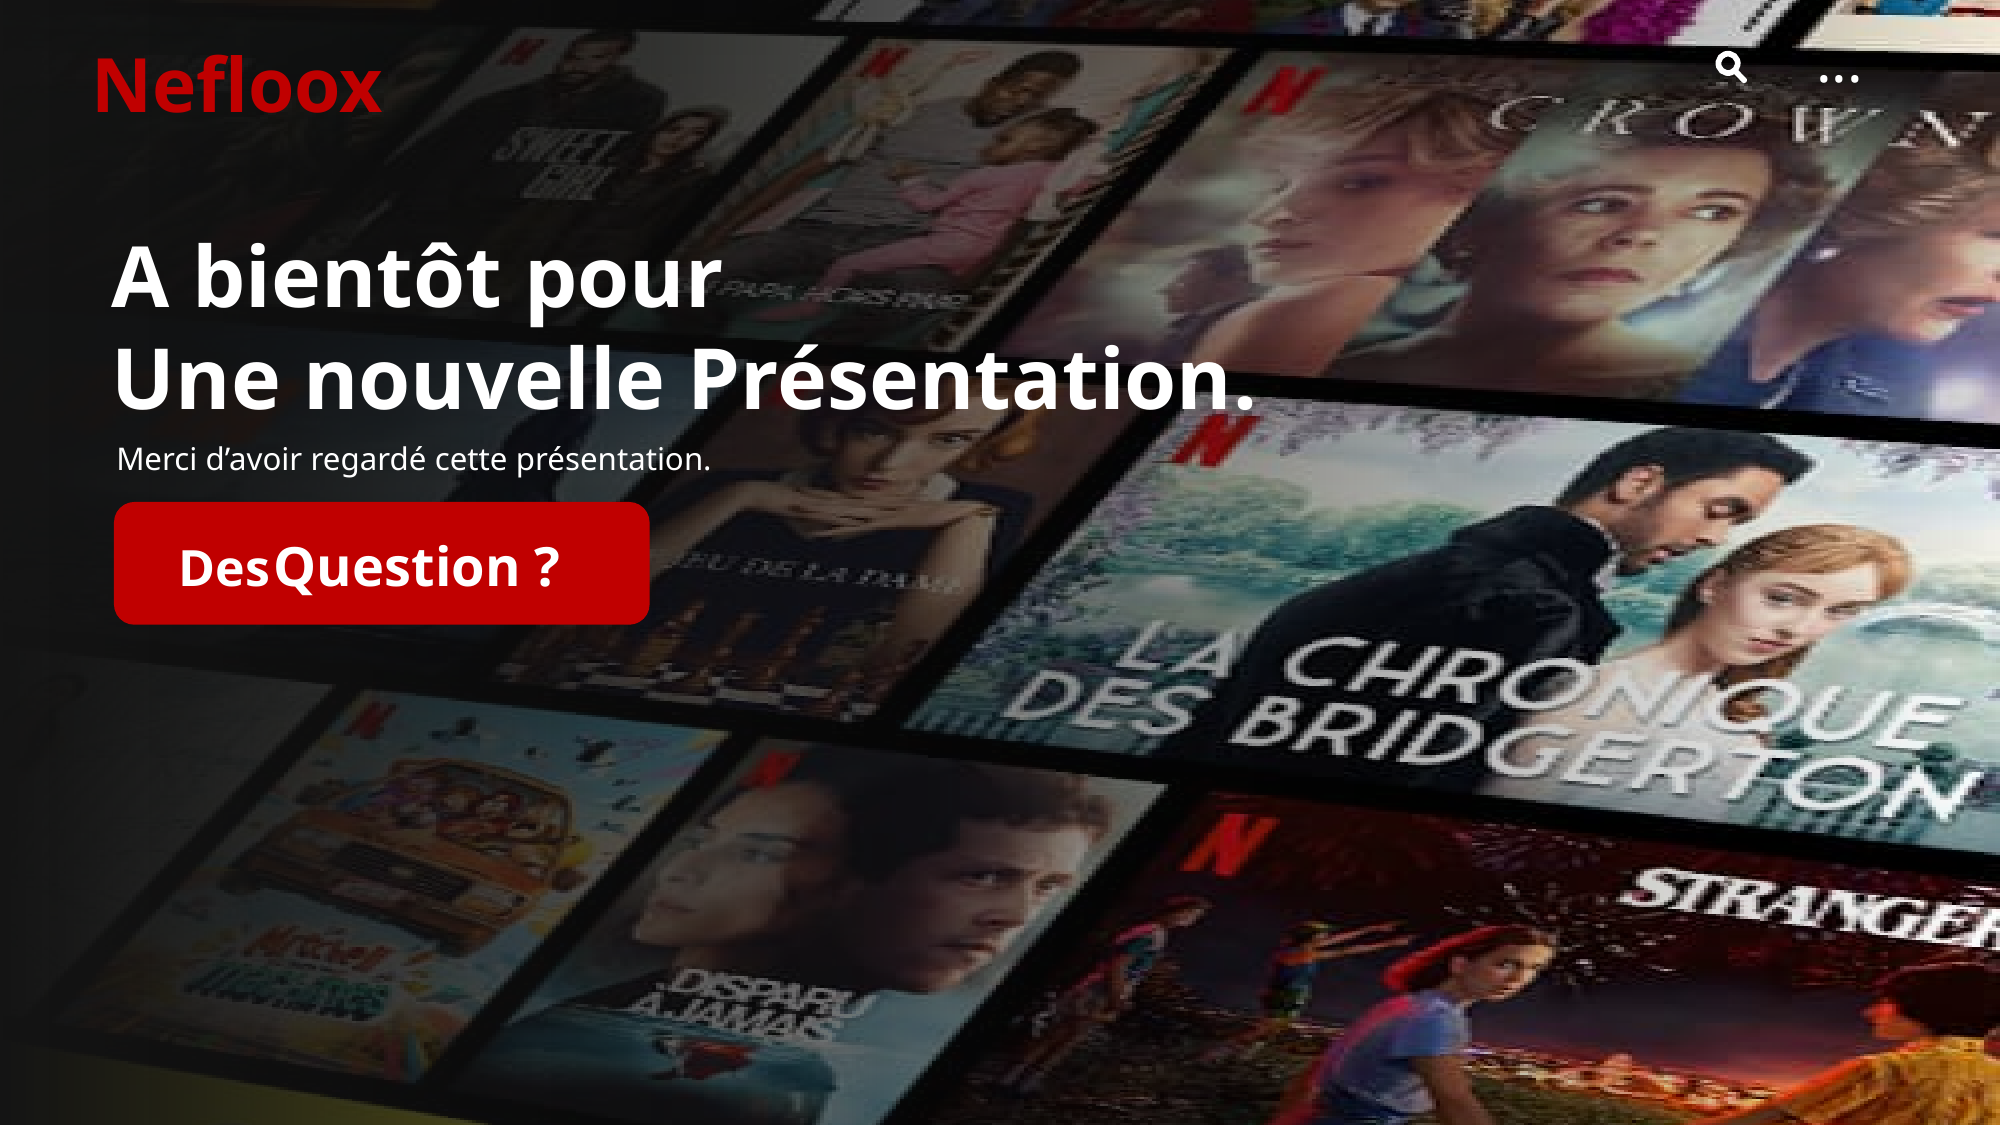

...
Nefloox
A bientôt pour
Une nouvelle Présentation.
Merci d’avoir regardé cette présentation.
Des Question ?